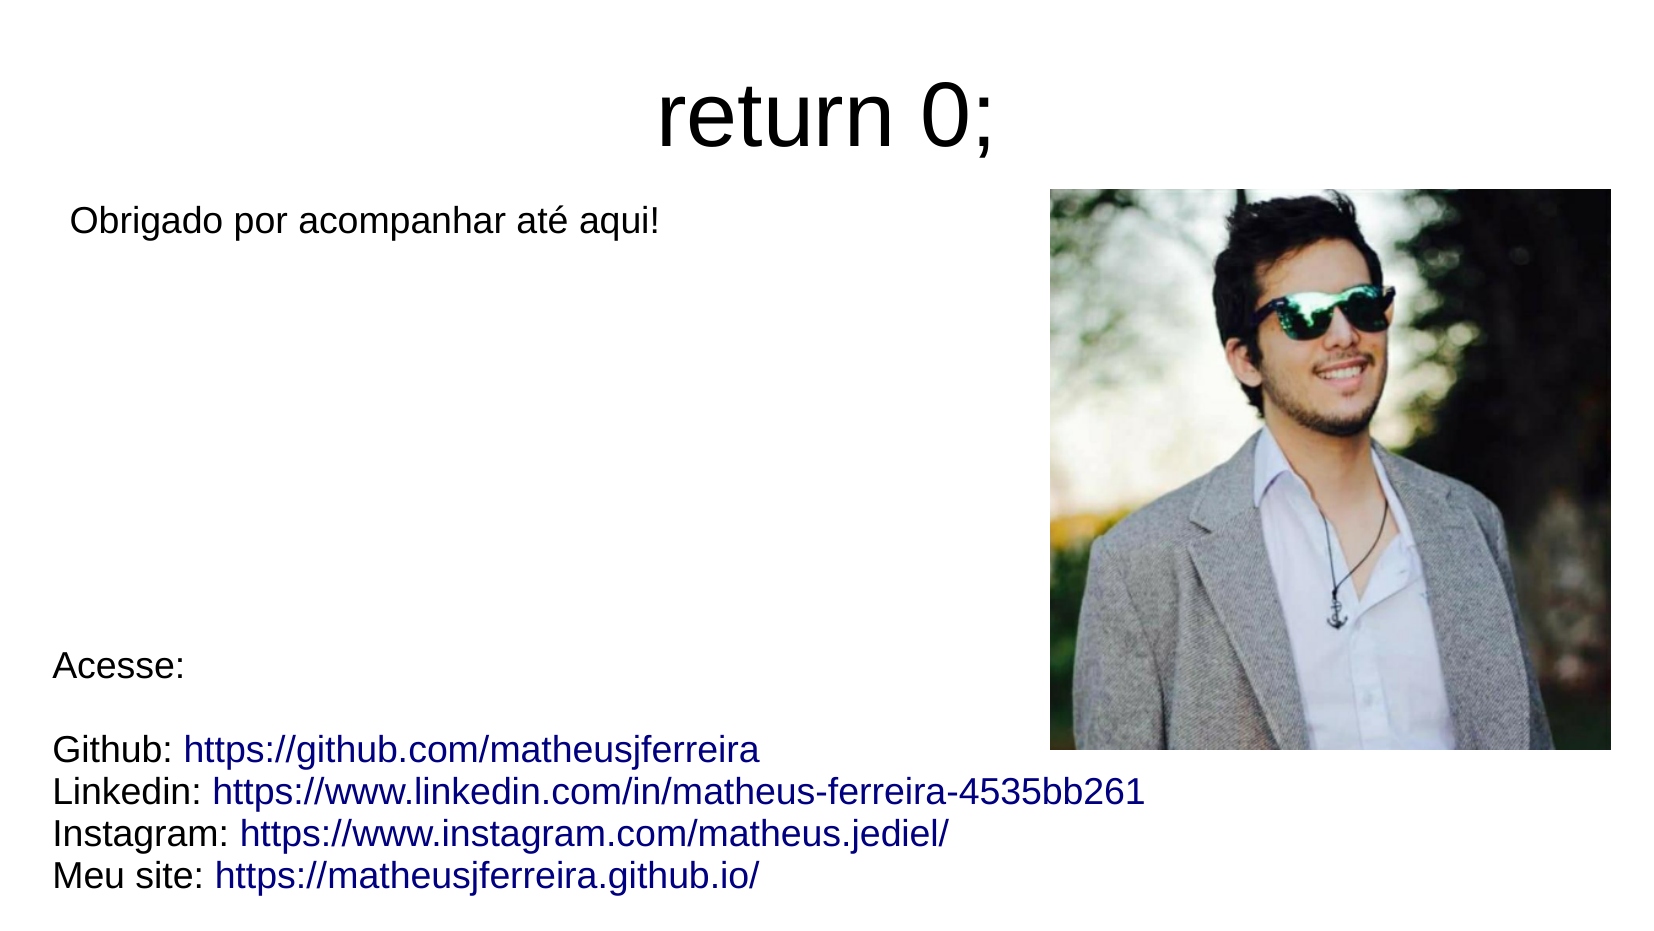

# return 0;
Obrigado por acompanhar até aqui!
Acesse:
Github: https://github.com/matheusjferreira
Linkedin: https://www.linkedin.com/in/matheus-ferreira-4535bb261
Instagram: https://www.instagram.com/matheus.jediel/
Meu site: https://matheusjferreira.github.io/